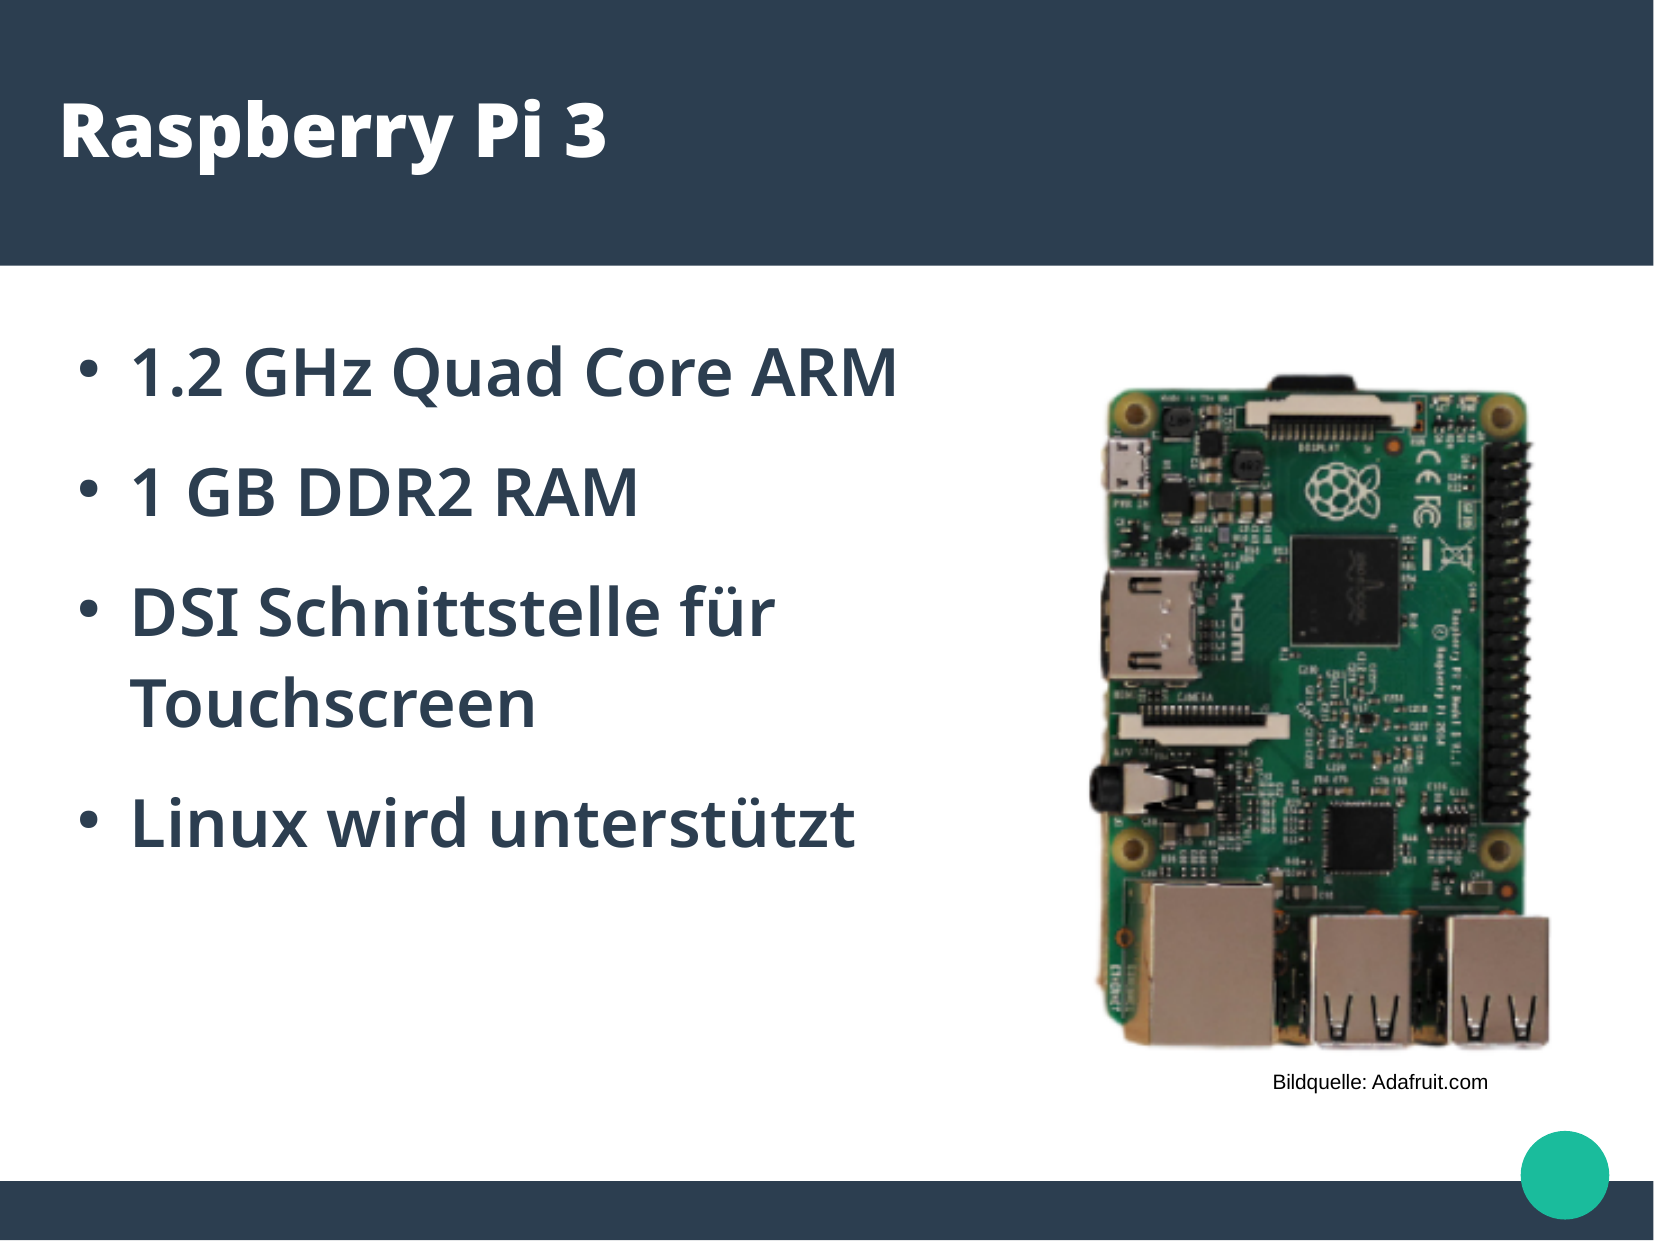

# Raspberry Pi 3
1.2 GHz Quad Core ARM
1 GB DDR2 RAM
DSI Schnittstelle für Touchscreen
Linux wird unterstützt
 Bildquelle: Adafruit.com